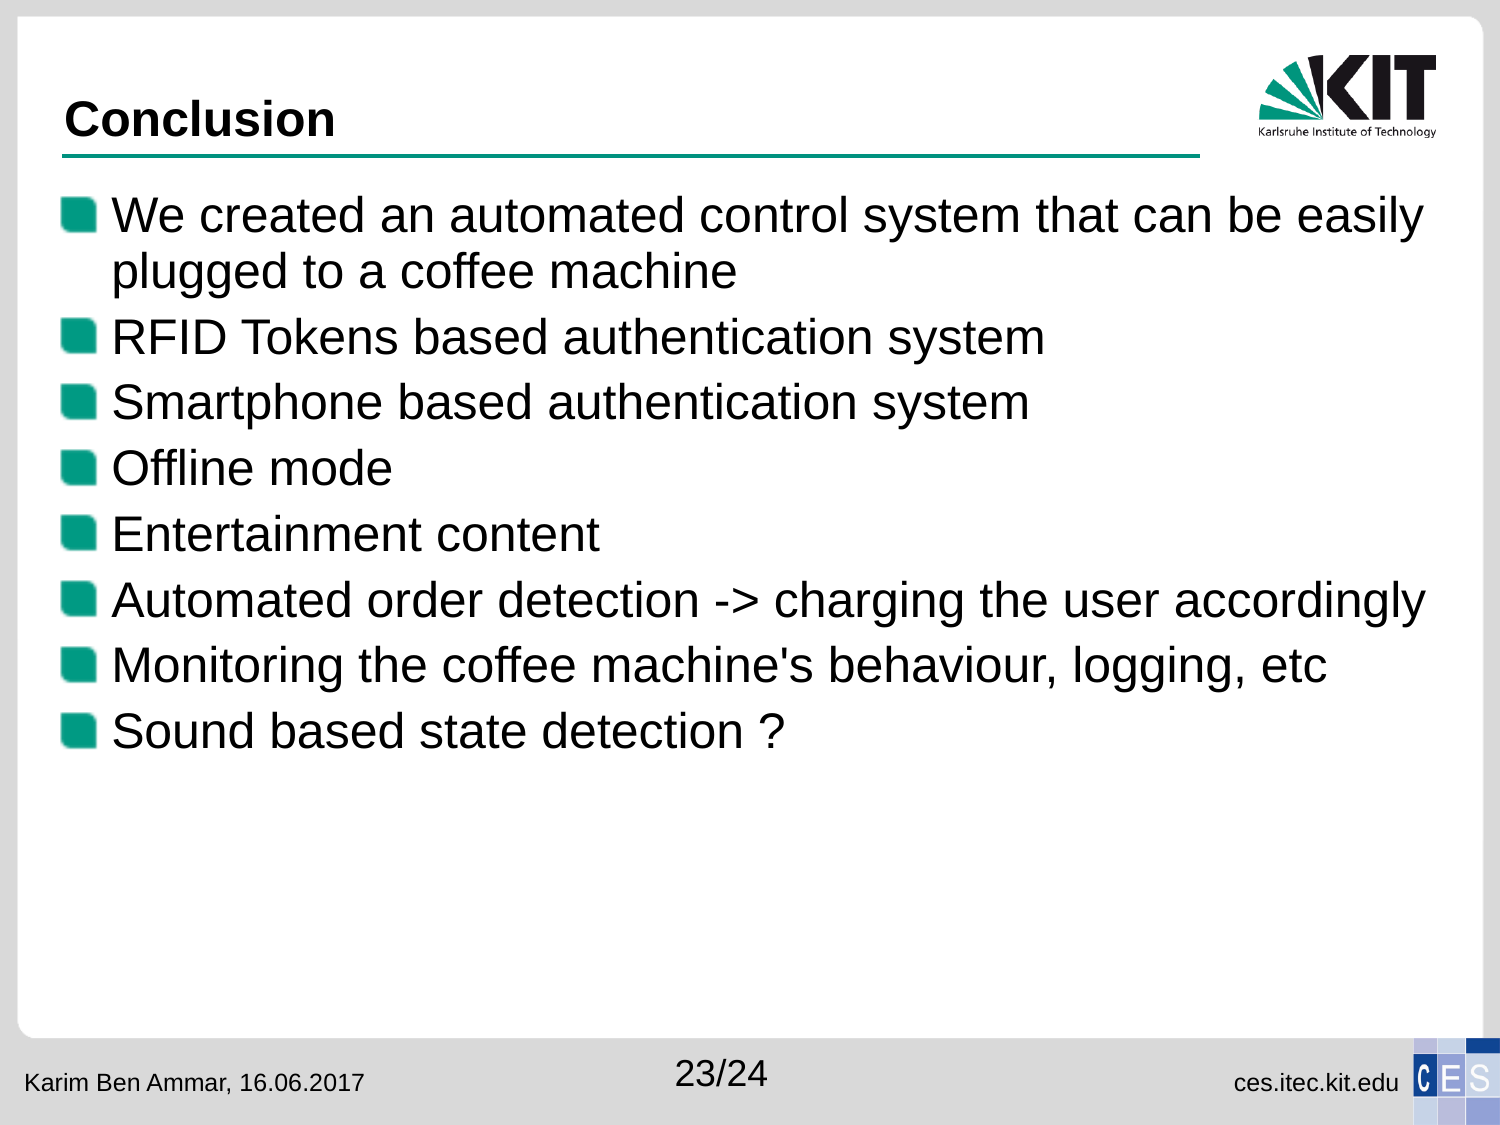

# Conclusion
We created an automated control system that can be easily plugged to a coffee machine
RFID Tokens based authentication system
Smartphone based authentication system
Offline mode
Entertainment content
Automated order detection -> charging the user accordingly
Monitoring the coffee machine's behaviour, logging, etc
Sound based state detection ?
23/24